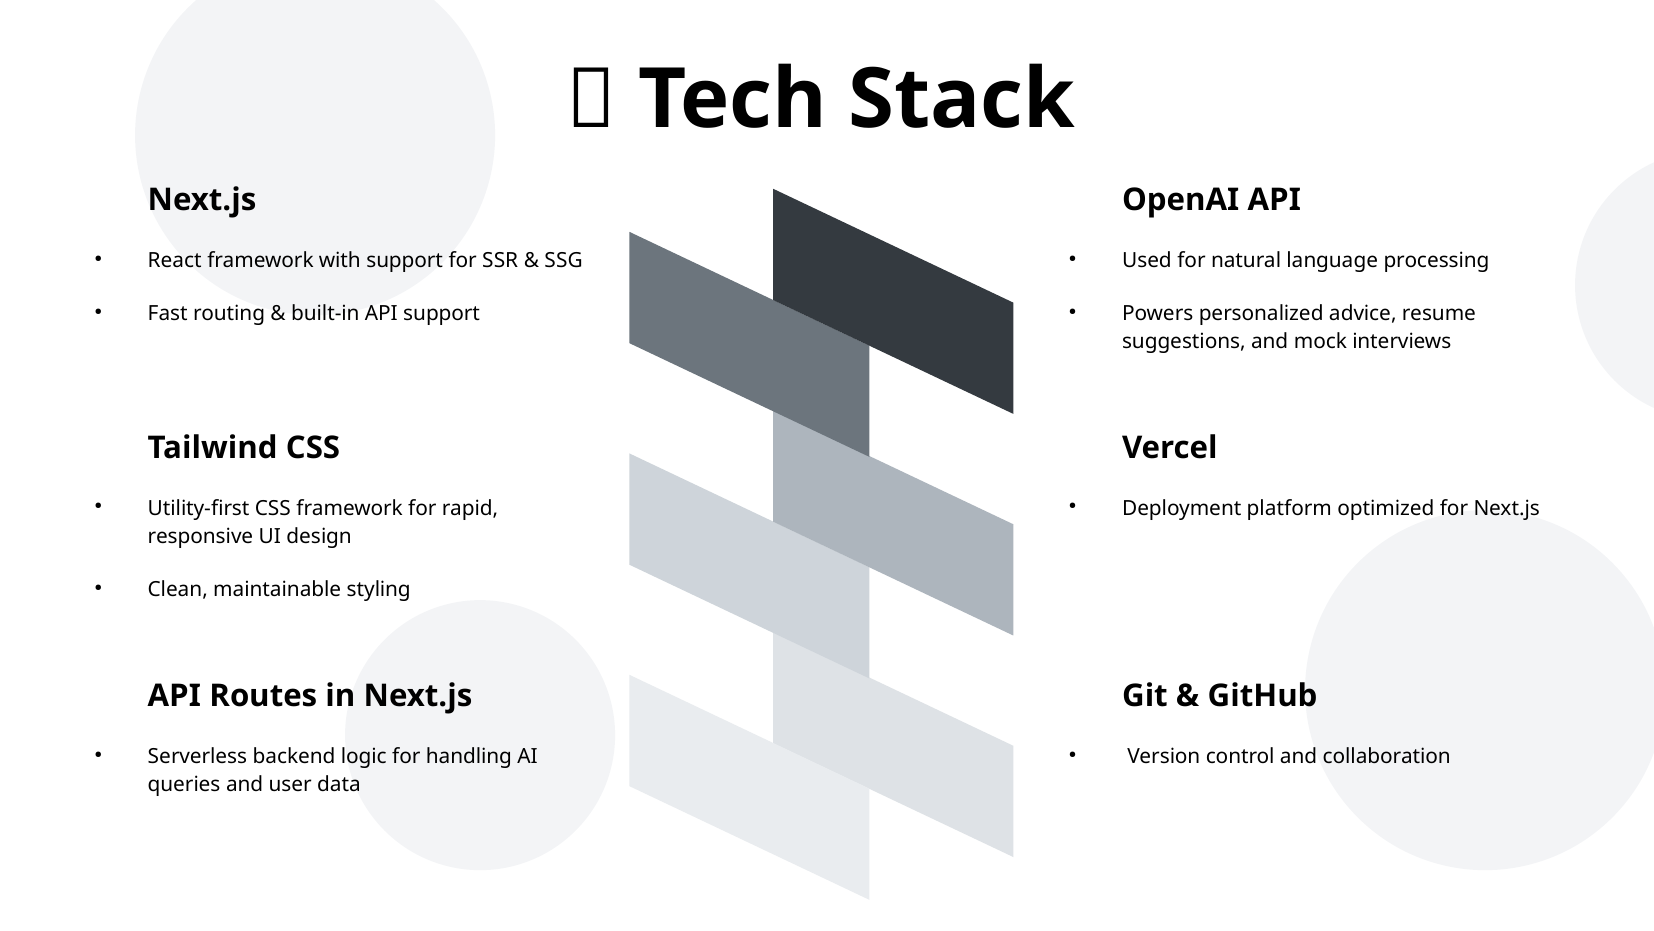

# 🧰 Tech Stack
Next.js
React framework with support for SSR & SSG
Fast routing & built-in API support
OpenAI API
Used for natural language processing
Powers personalized advice, resume suggestions, and mock interviews
Tailwind CSS
Utility-first CSS framework for rapid, responsive UI design
Clean, maintainable styling
Vercel
Deployment platform optimized for Next.js
API Routes in Next.js
Serverless backend logic for handling AI queries and user data
Git & GitHub
 Version control and collaboration